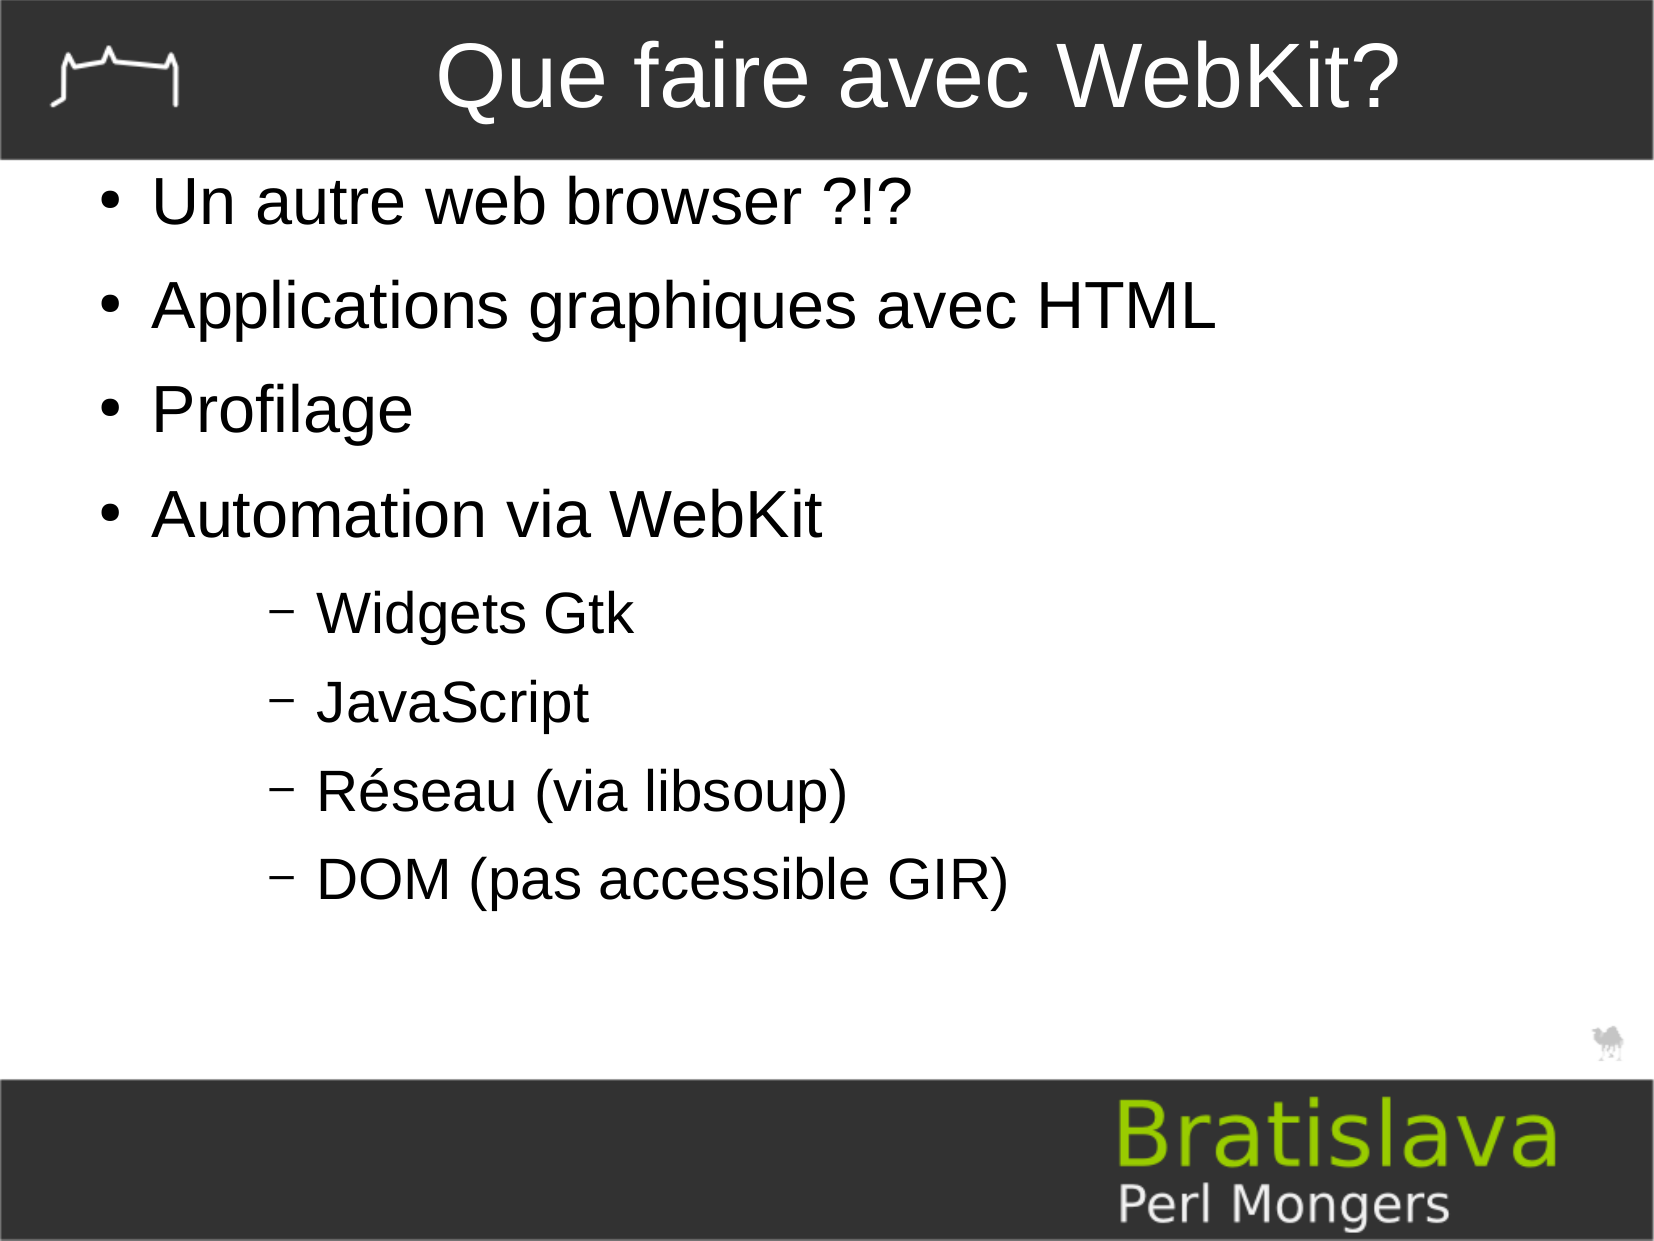

# Que faire avec WebKit?
Un autre web browser ?!?
Applications graphiques avec HTML
Profilage
Automation via WebKit
Widgets Gtk
JavaScript
Réseau (via libsoup)
DOM (pas accessible GIR)